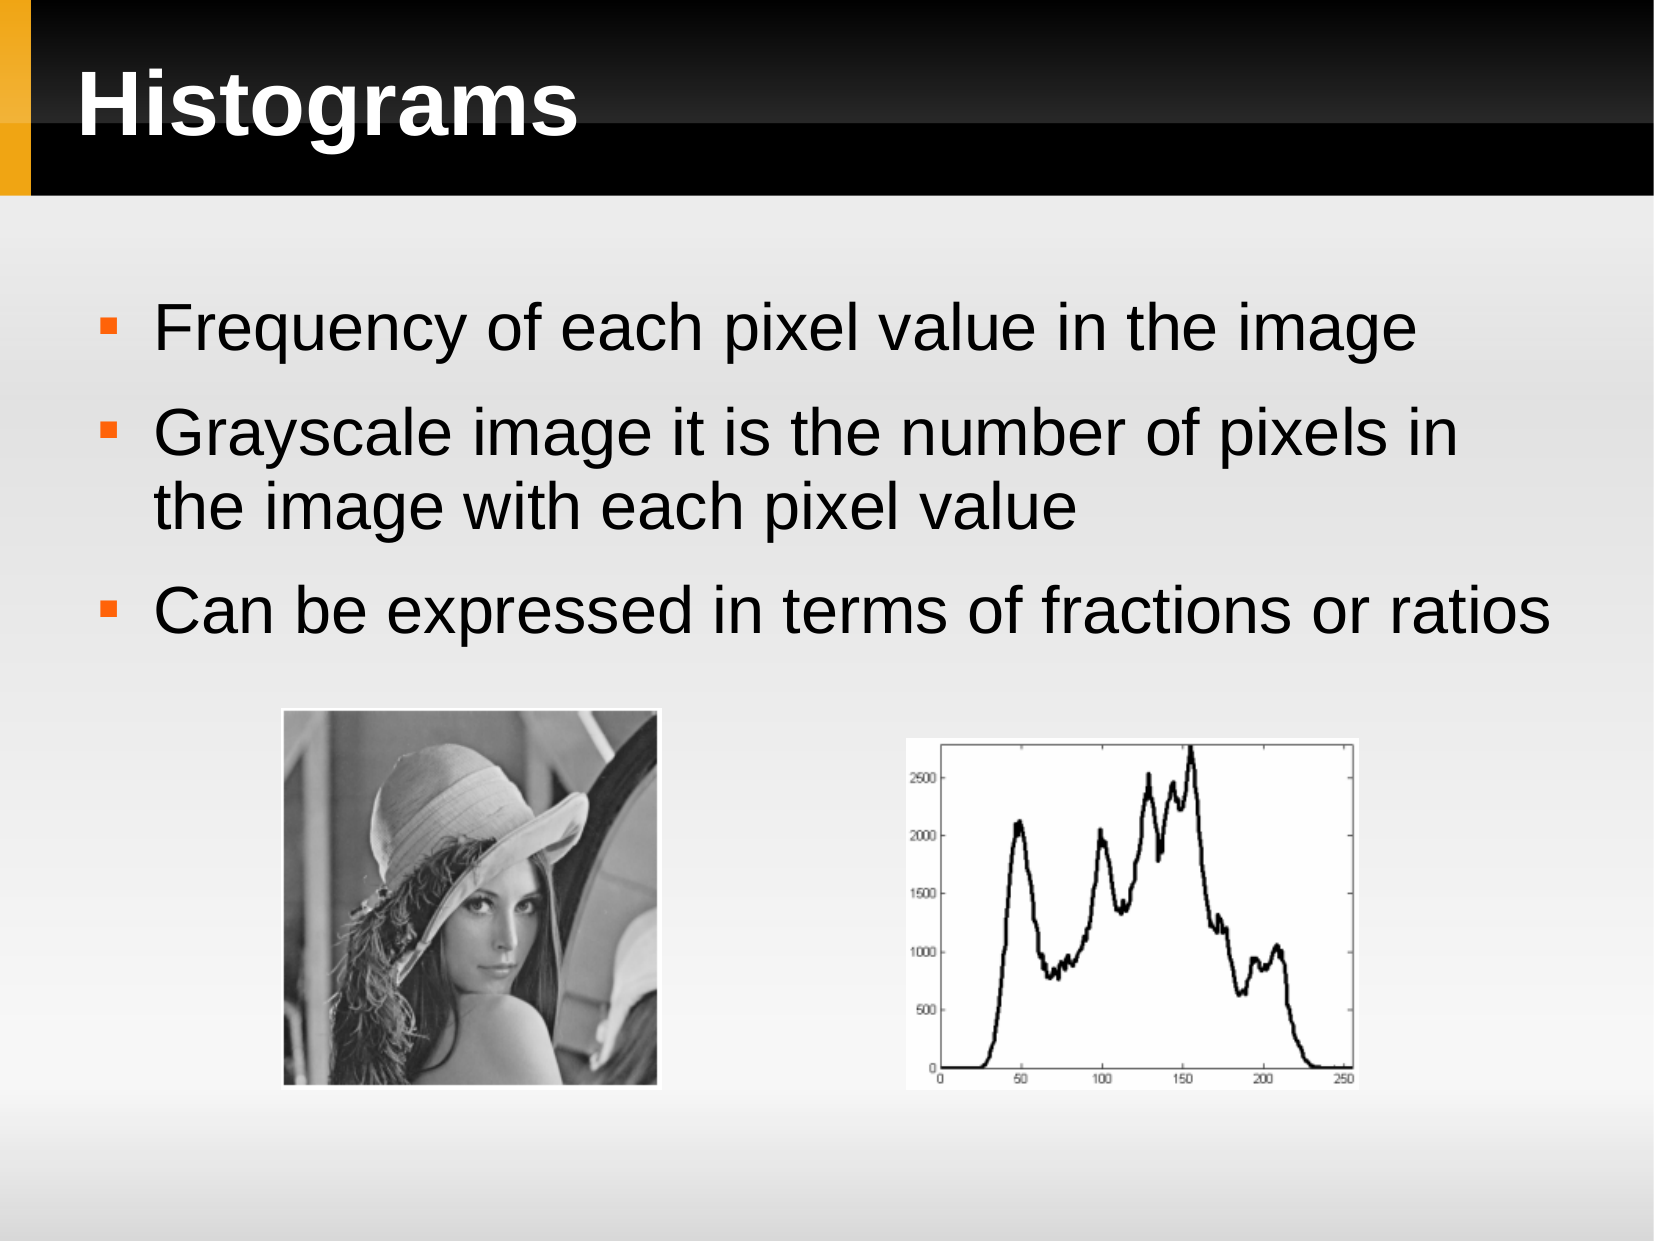

# Histograms
Frequency of each pixel value in the image
Grayscale image it is the number of pixels in the image with each pixel value
Can be expressed in terms of fractions or ratios